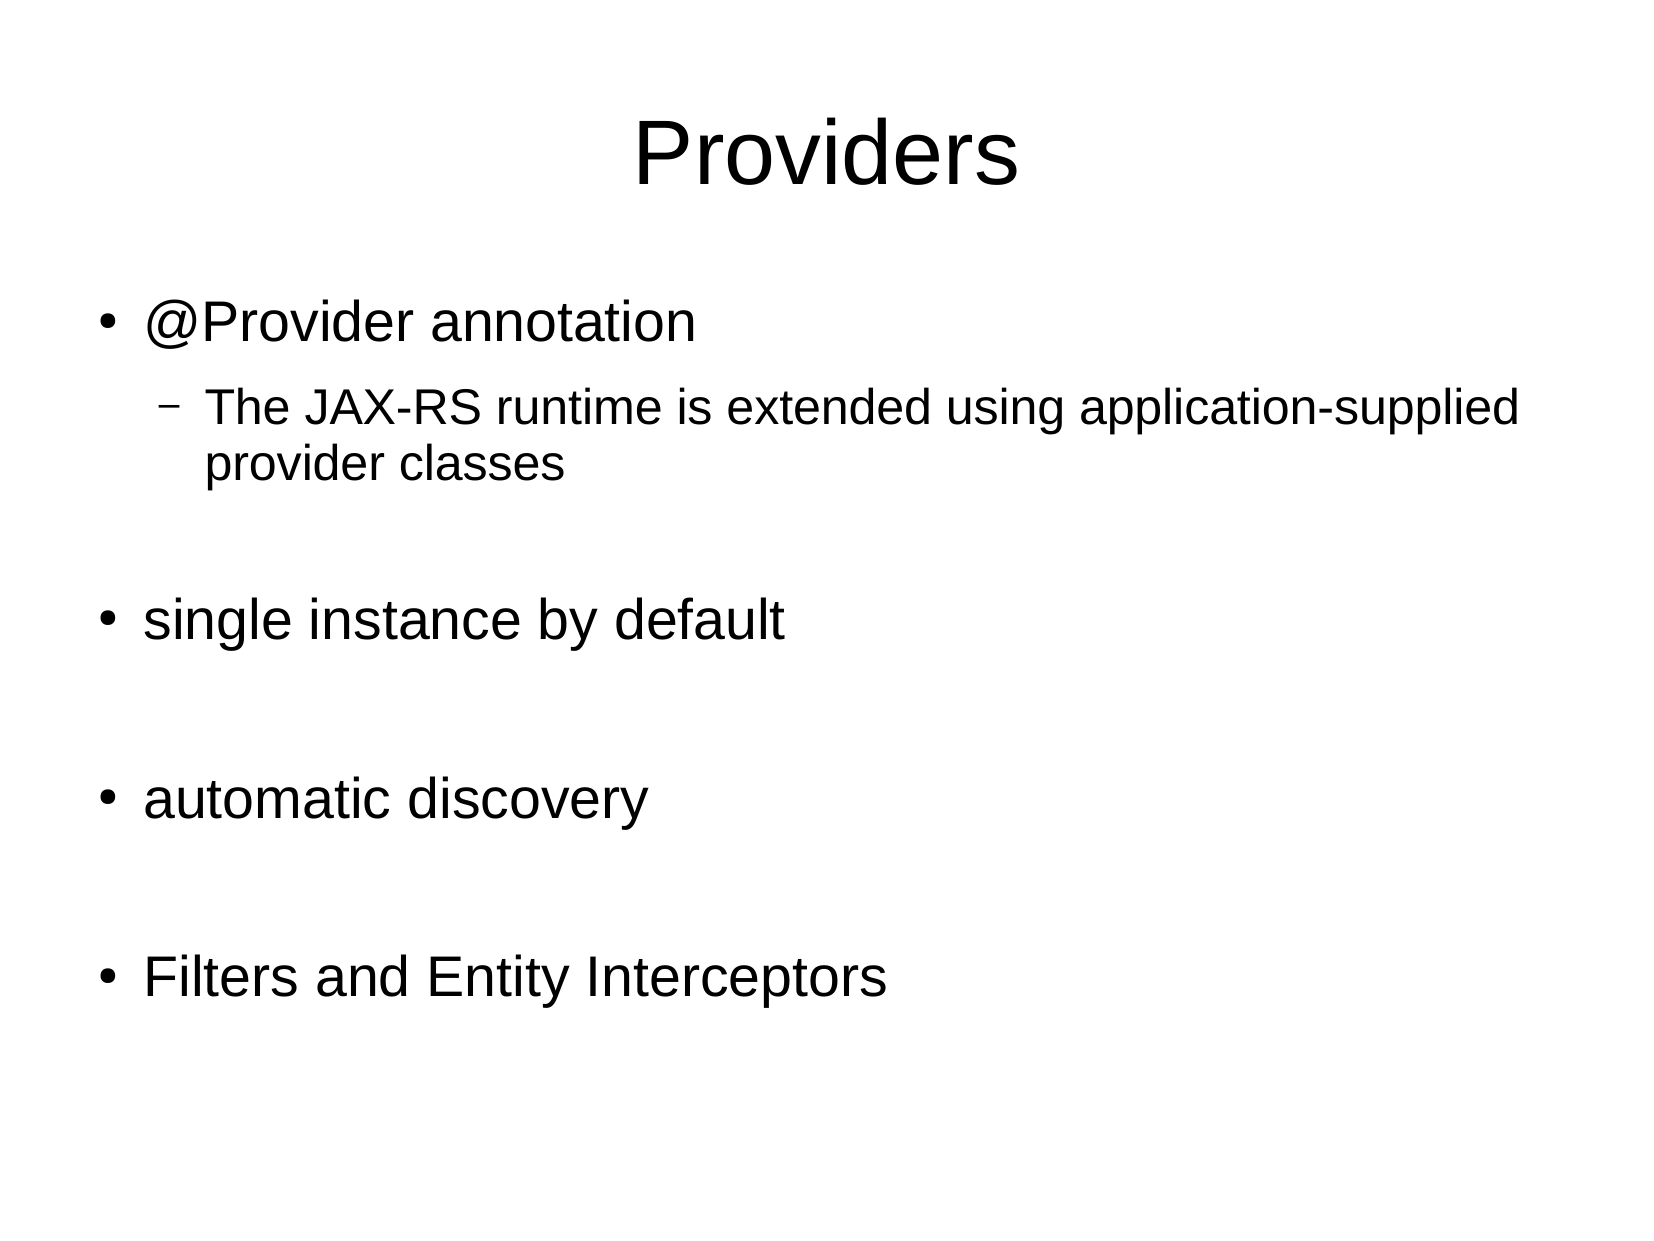

# Providers
@Provider annotation
The JAX-RS runtime is extended using application-supplied provider classes
single instance by default
automatic discovery
Filters and Entity Interceptors